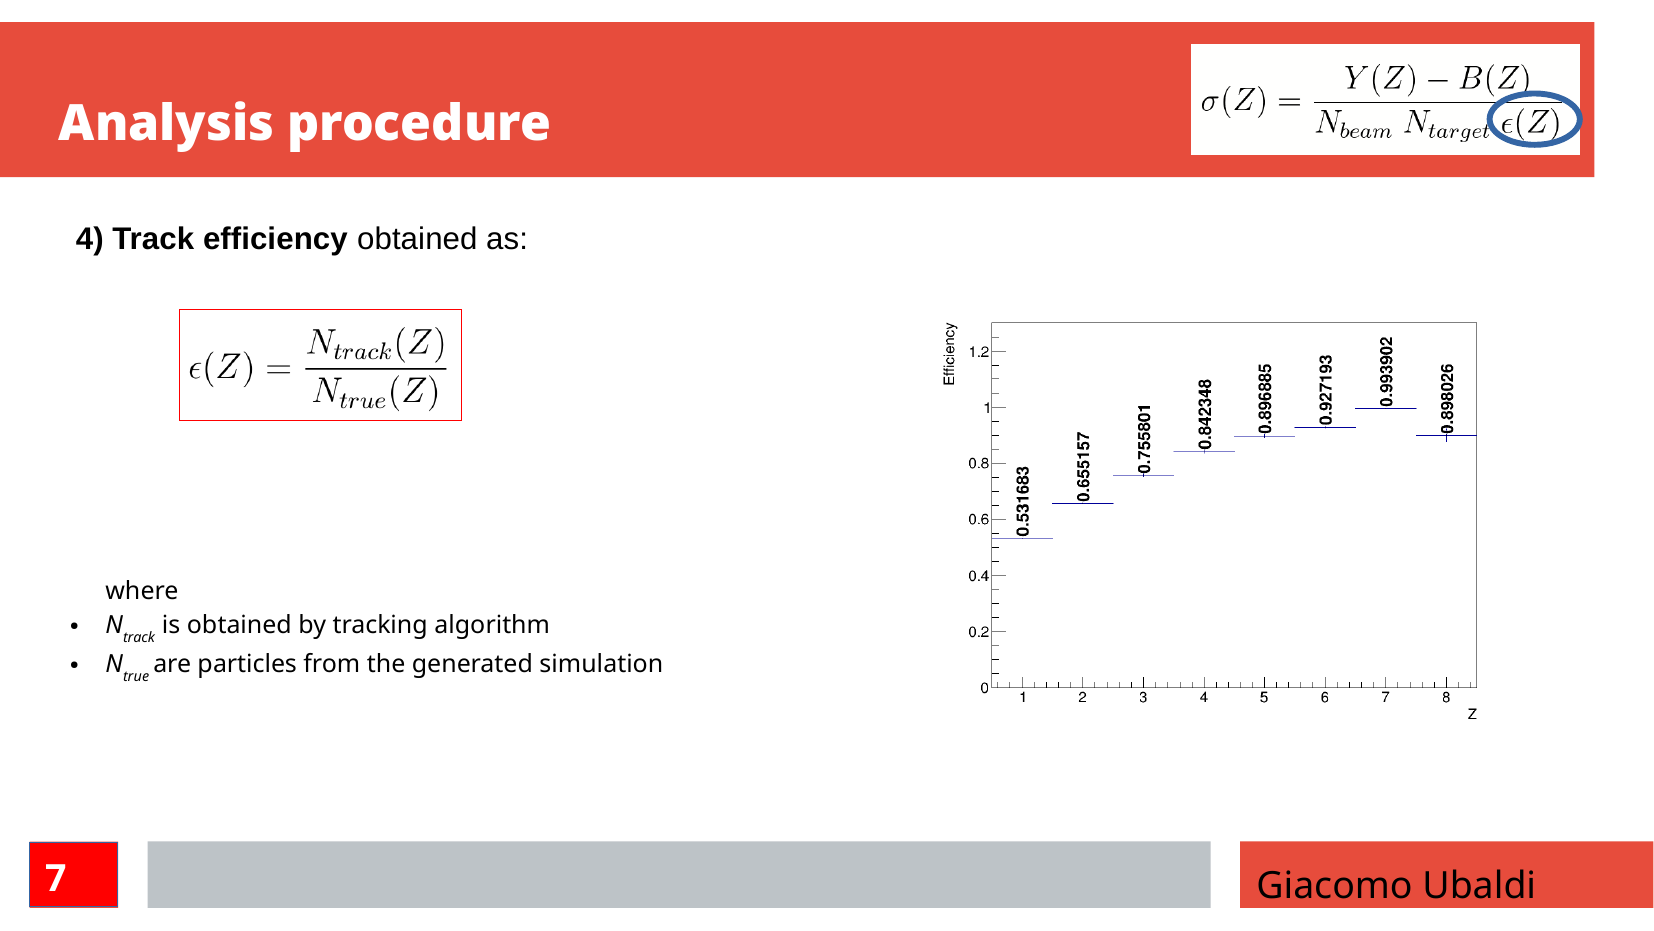

# Analysis procedure
4) Track efficiency obtained as:
where
Ntrack is obtained by tracking algorithm
Ntrue are particles from the generated simulation
12
7
Giacomo Ubaldi